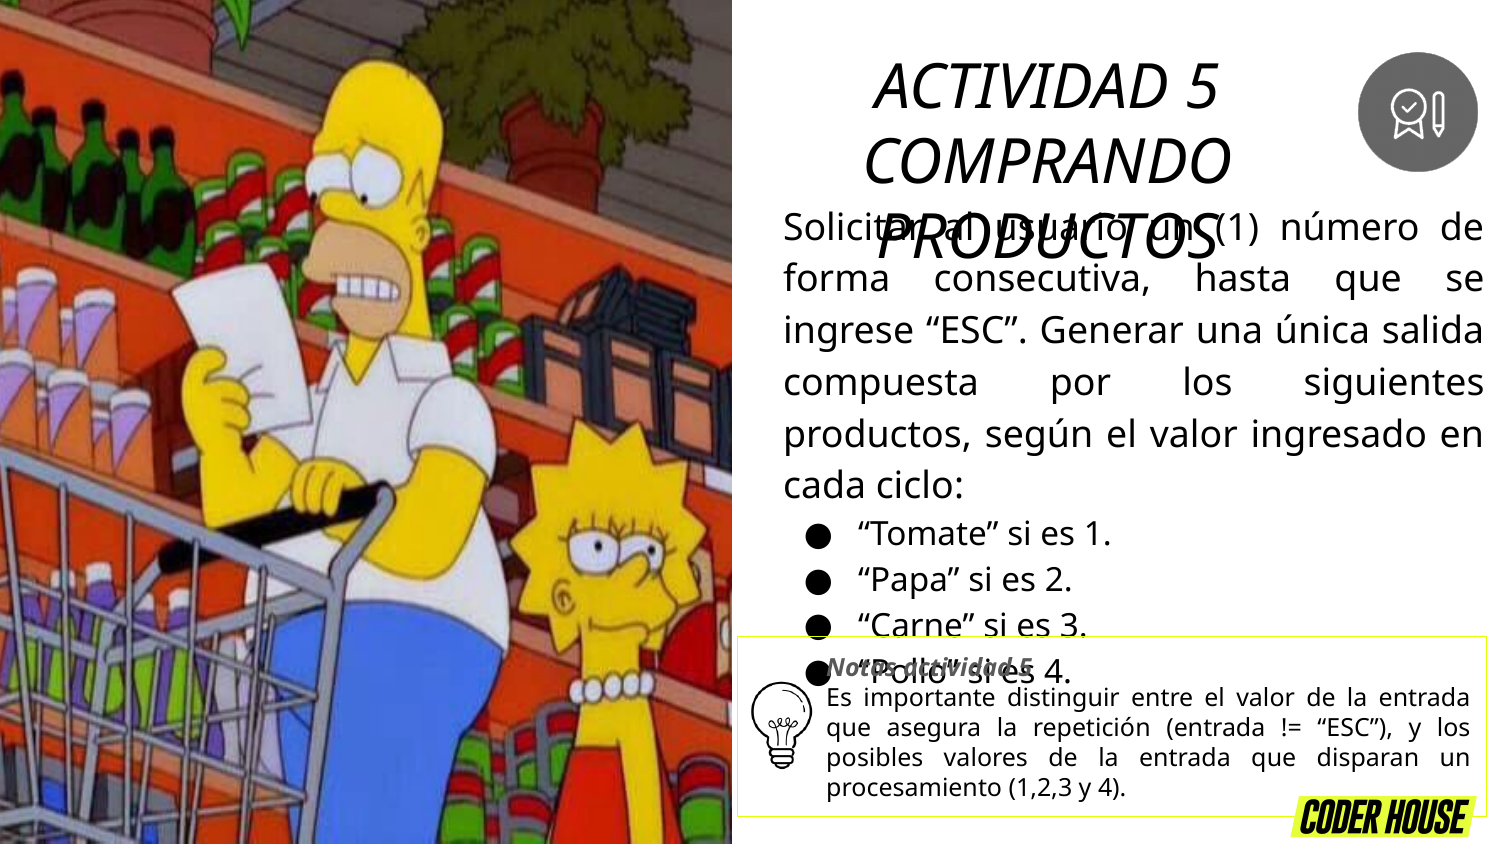

ACTIVIDAD 5
COMPRANDO PRODUCTOS
Solicitar al usuario un (1) número de forma consecutiva, hasta que se ingrese “ESC”. Generar una única salida compuesta por los siguientes productos, según el valor ingresado en cada ciclo:
“Tomate” si es 1.
“Papa” si es 2.
“Carne” si es 3.
“Pollo” si es 4.
Notas actividad 5
Es importante distinguir entre el valor de la entrada que asegura la repetición (entrada != “ESC”), y los posibles valores de la entrada que disparan un procesamiento (1,2,3 y 4).